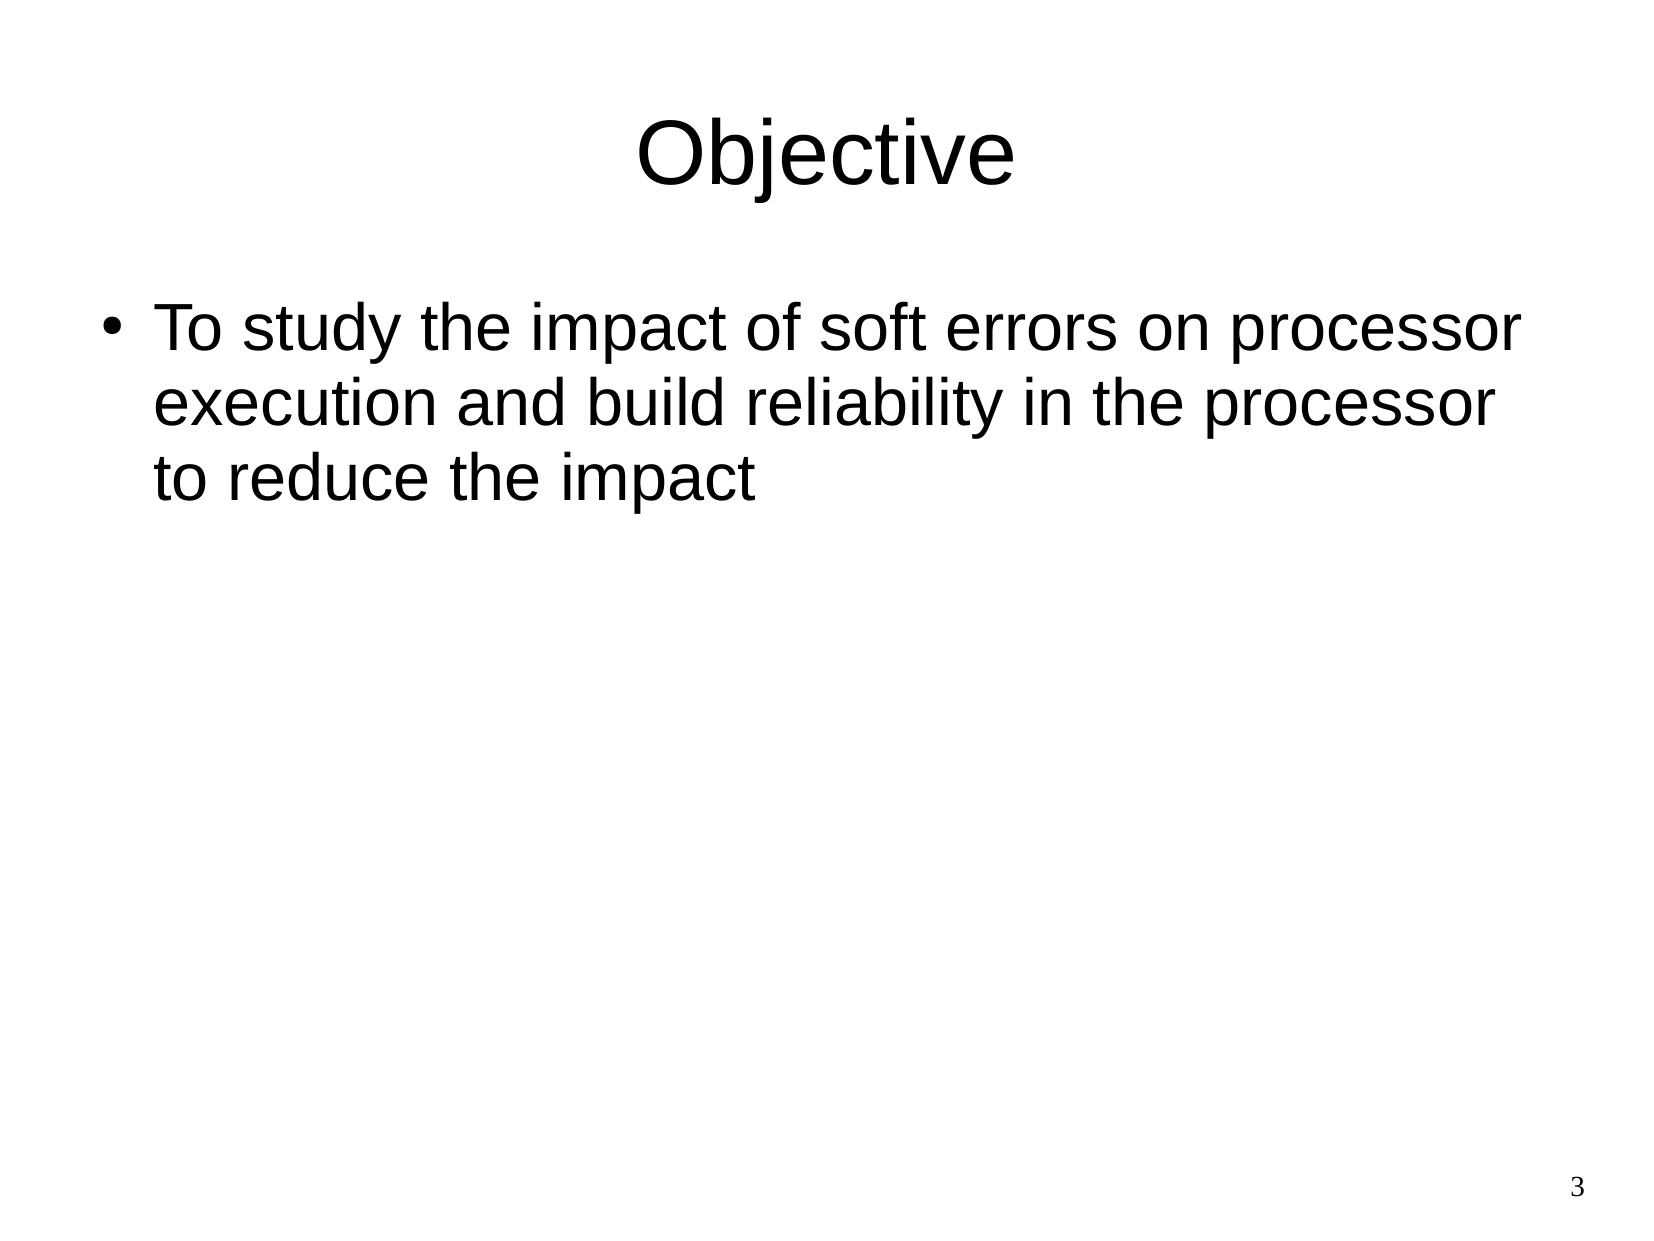

# Objective
To study the impact of soft errors on processor execution and build reliability in the processor to reduce the impact
3